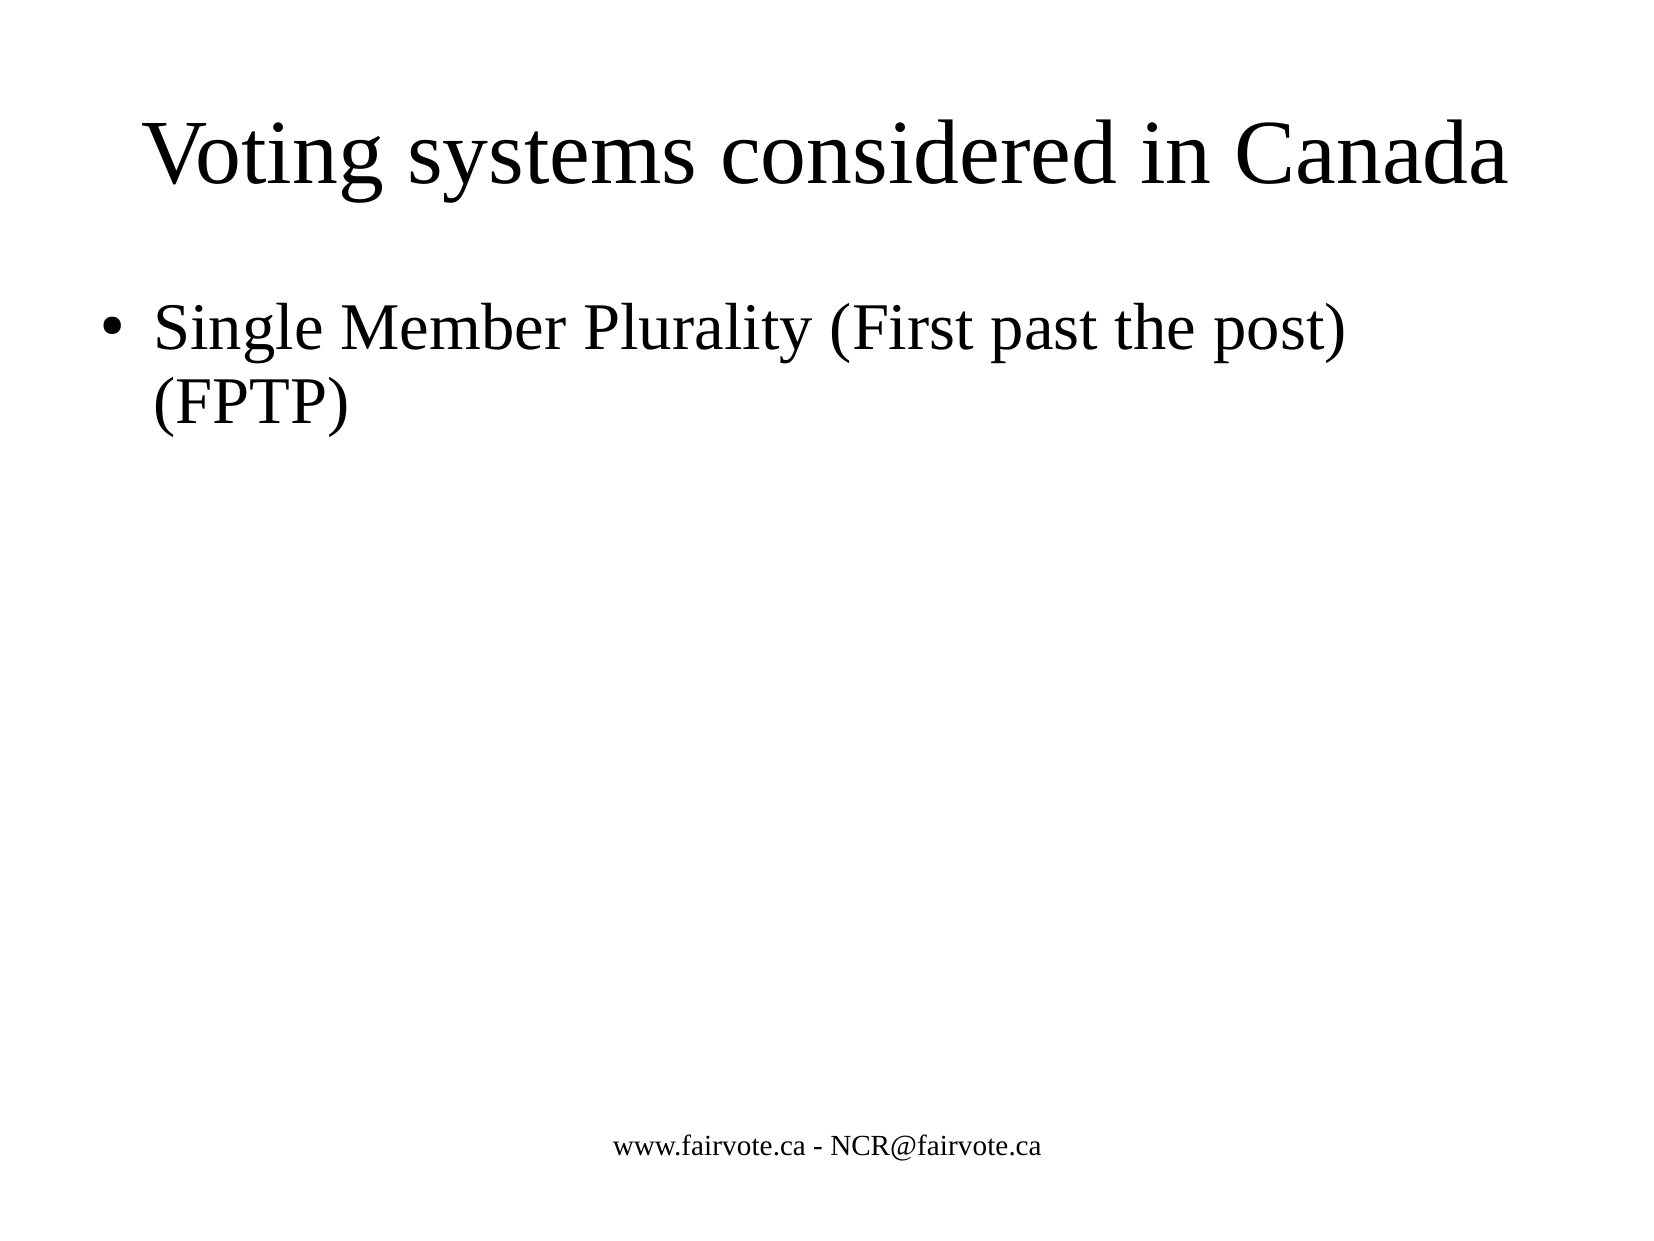

# Voting systems considered in Canada
Single Member Plurality (First past the post) (FPTP)
www.fairvote.ca - NCR@fairvote.ca